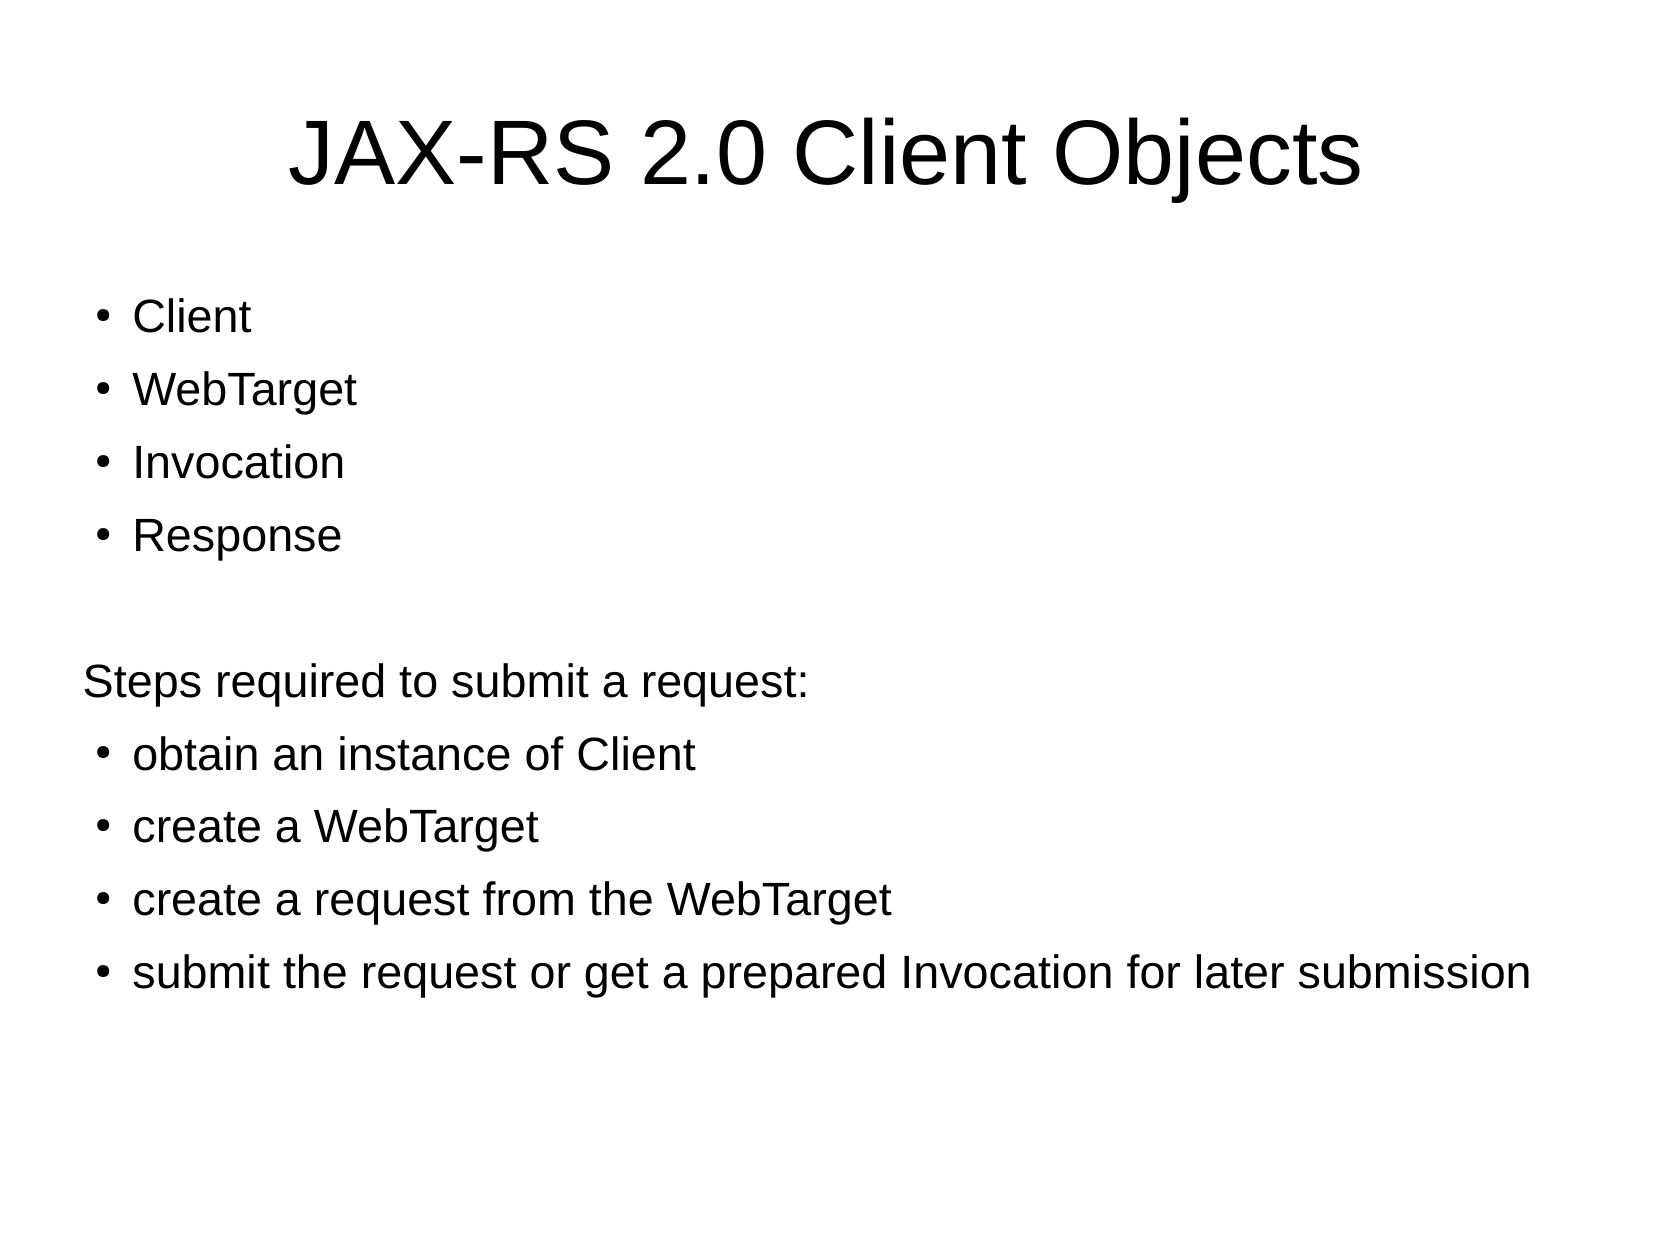

# JAX-RS 2.0 Client Objects
Client
WebTarget
Invocation
Response
Steps required to submit a request:
obtain an instance of Client
create a WebTarget
create a request from the WebTarget
submit the request or get a prepared Invocation for later submission